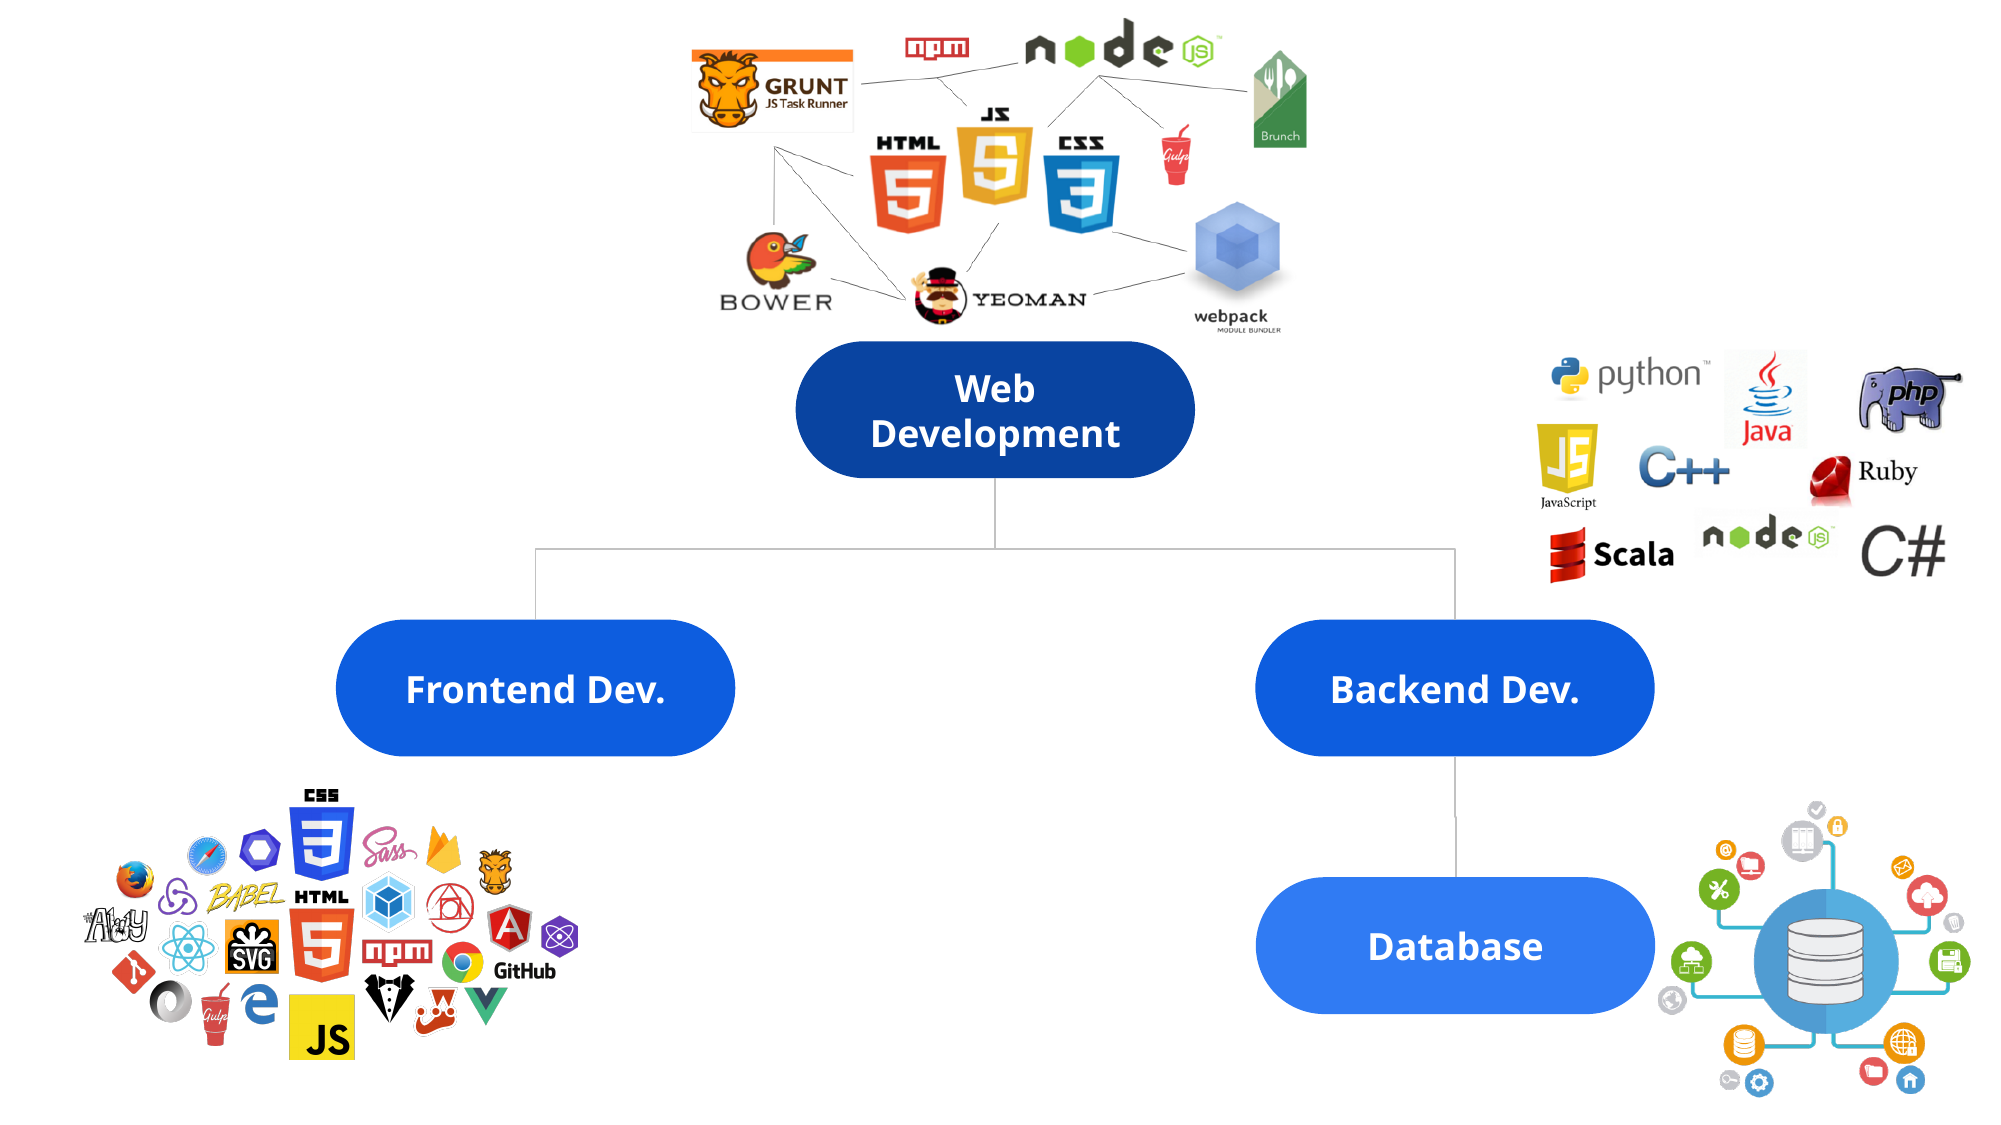

Web Development
Frontend Dev.
Backend Dev.
Database